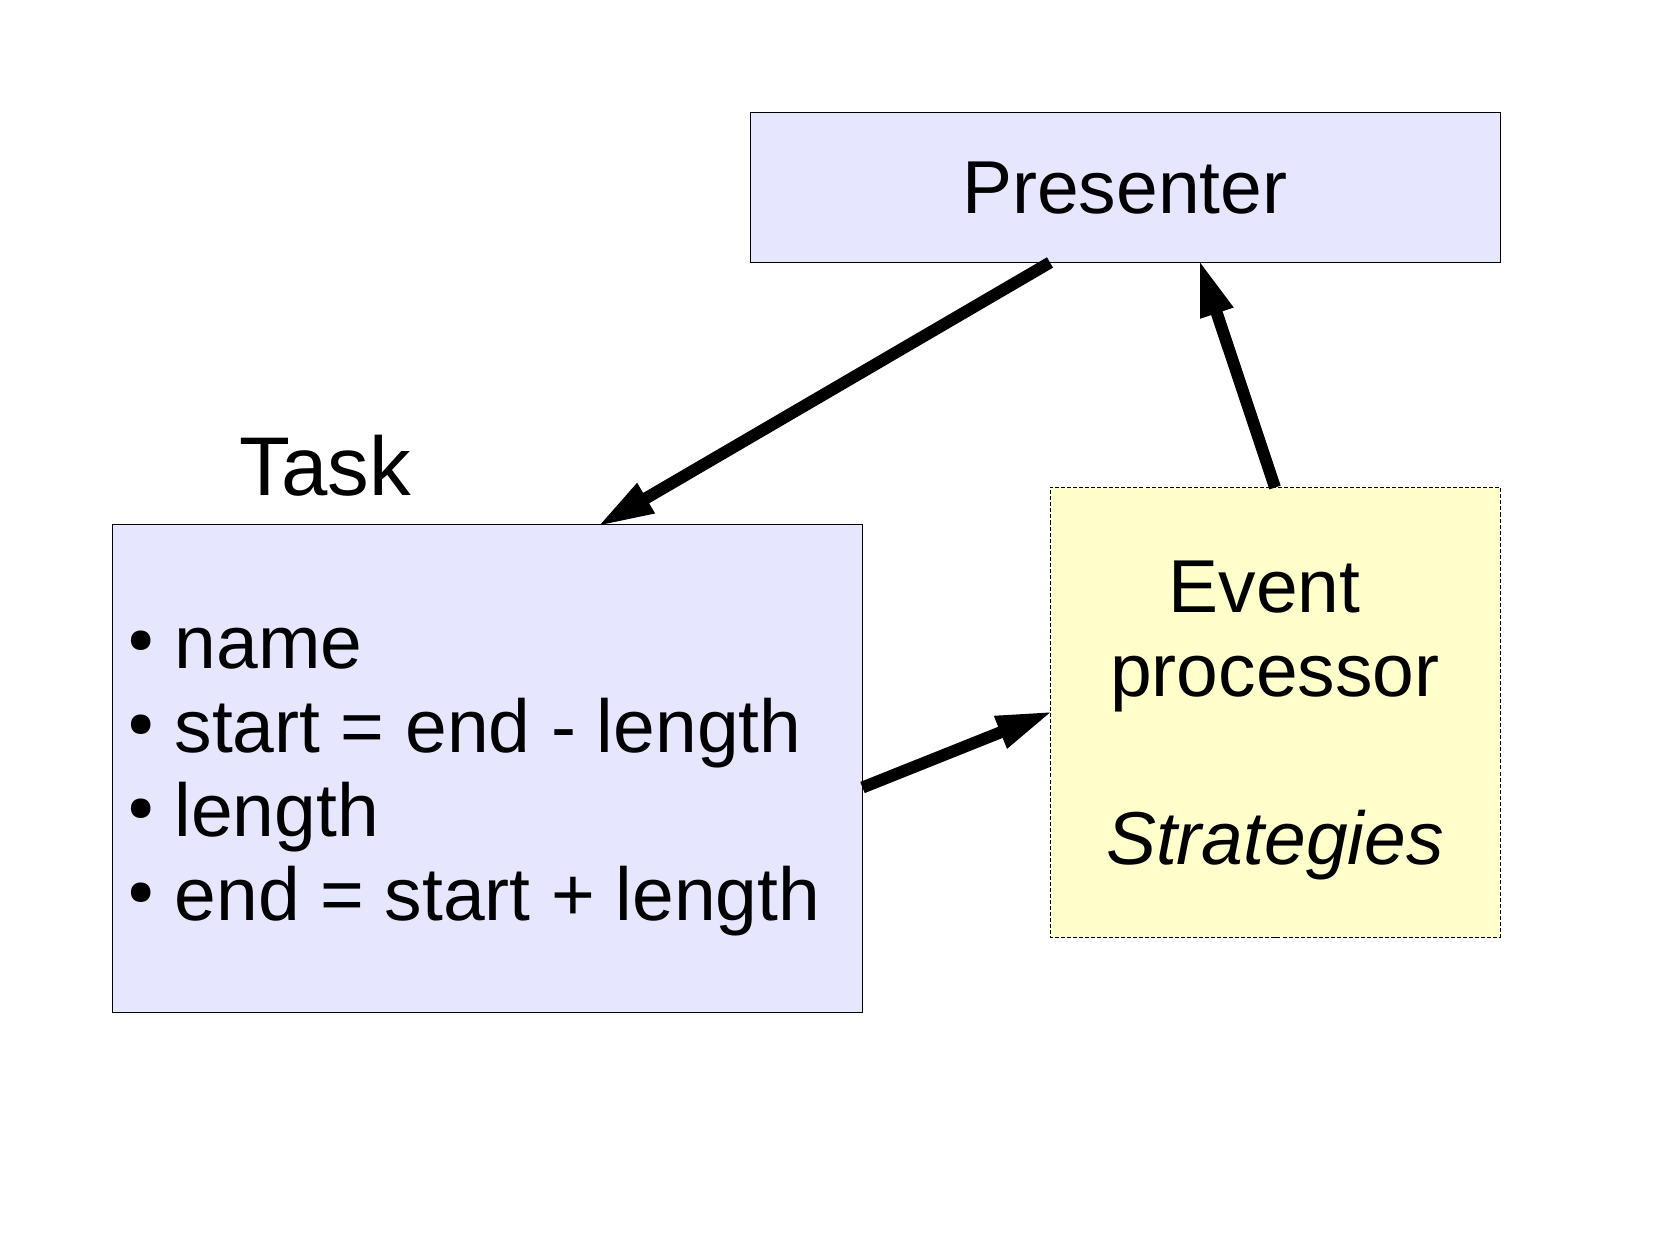

Presenter
Task
Event
processor
Strategies
 name
 start = end - length
 length
 end = start + length